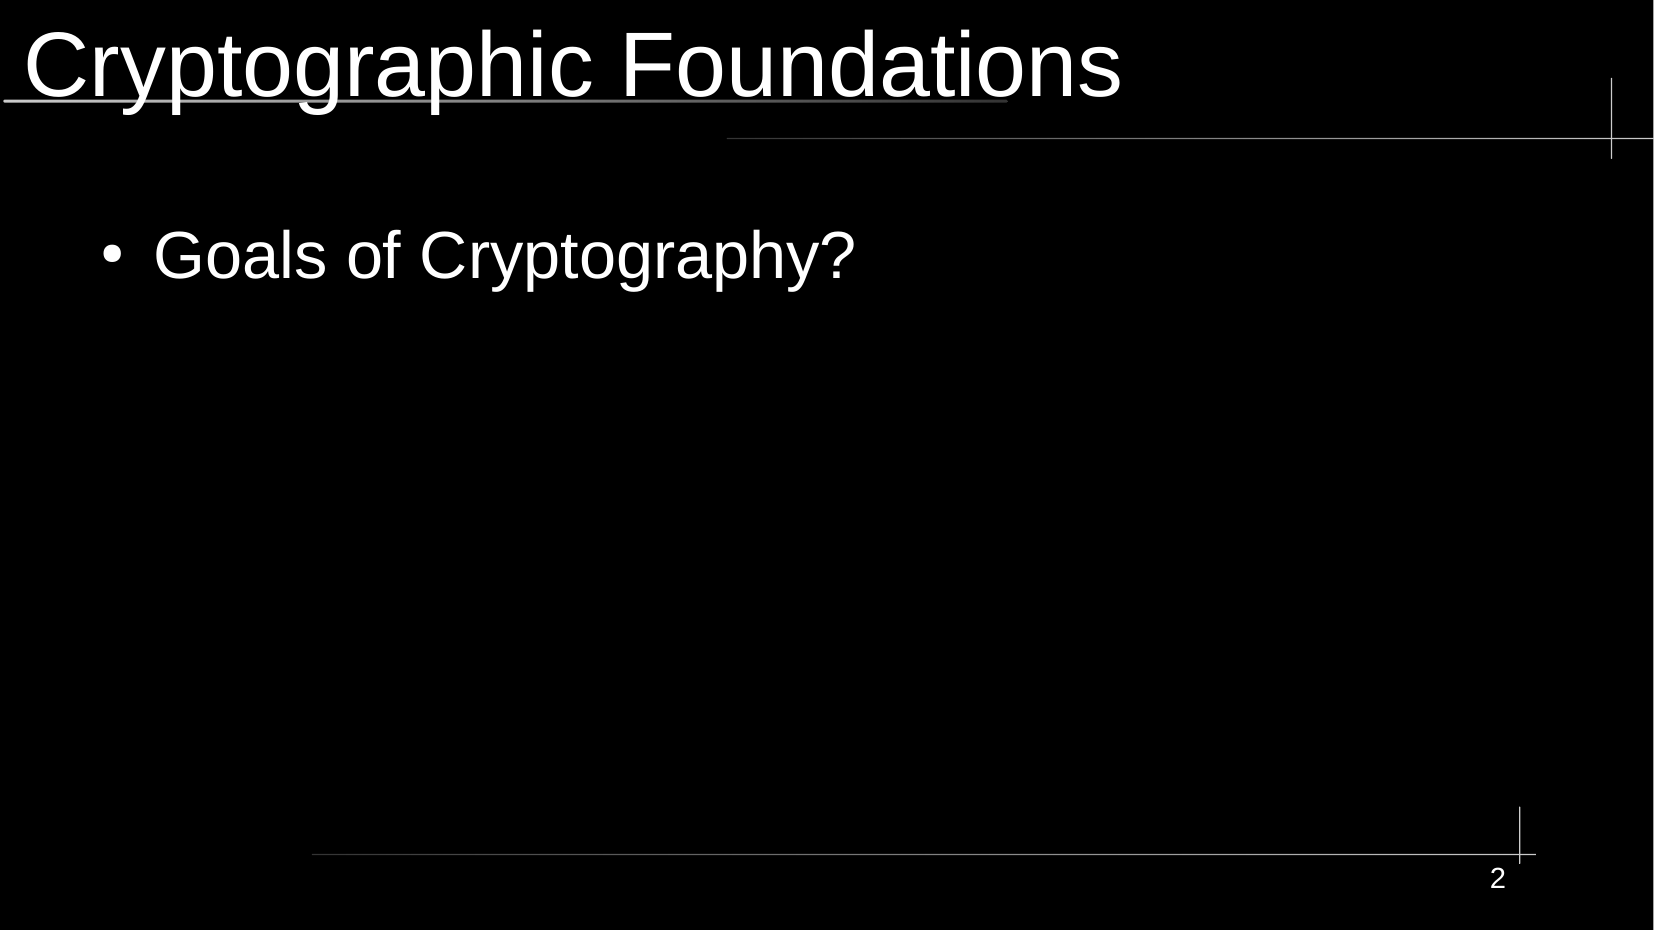

# Cryptographic Foundations
Goals of Cryptography?
2